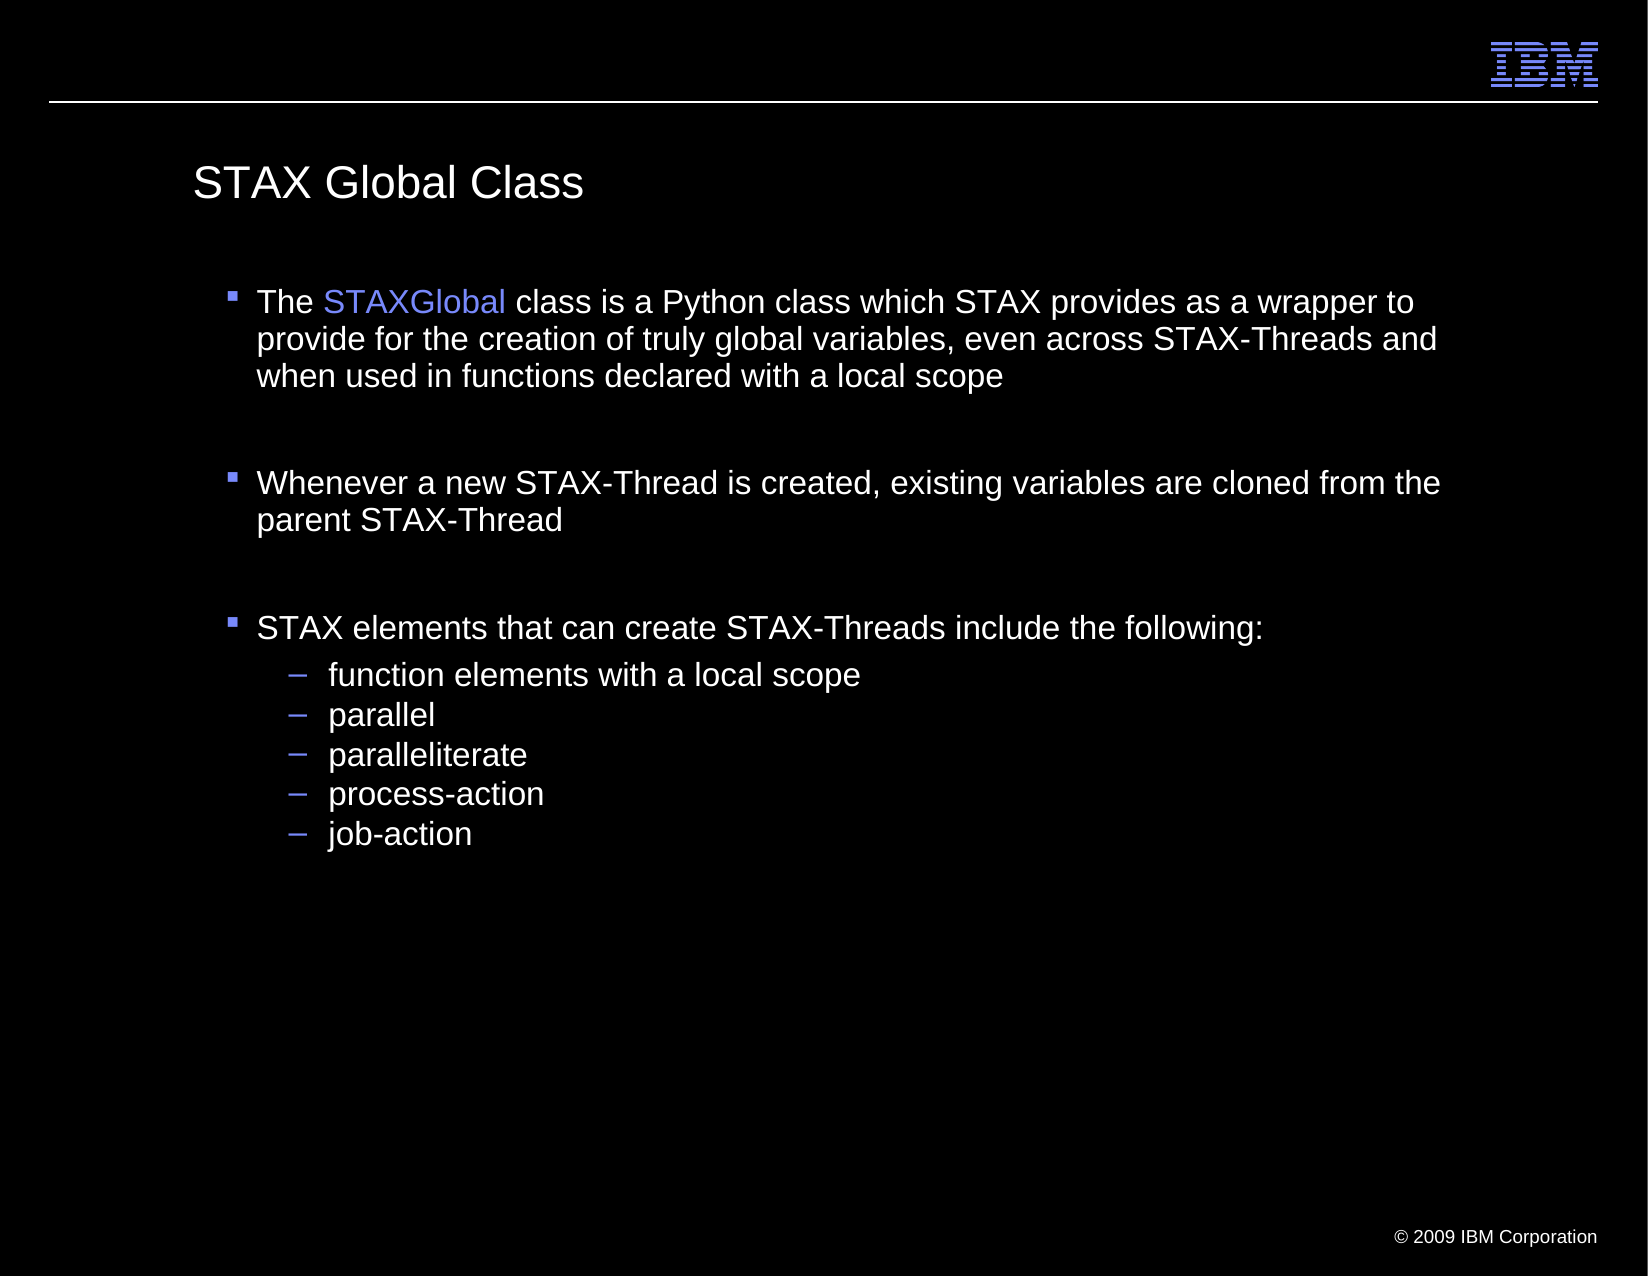

STAX Global Class
# The STAXGlobal class is a Python class which STAX provides as a wrapper to provide for the creation of truly global variables, even across STAX-Threads and when used in functions declared with a local scope
Whenever a new STAX-Thread is created, existing variables are cloned from the parent STAX-Thread
STAX elements that can create STAX-Threads include the following:
function elements with a local scope
parallel
paralleliterate
process-action
job-action